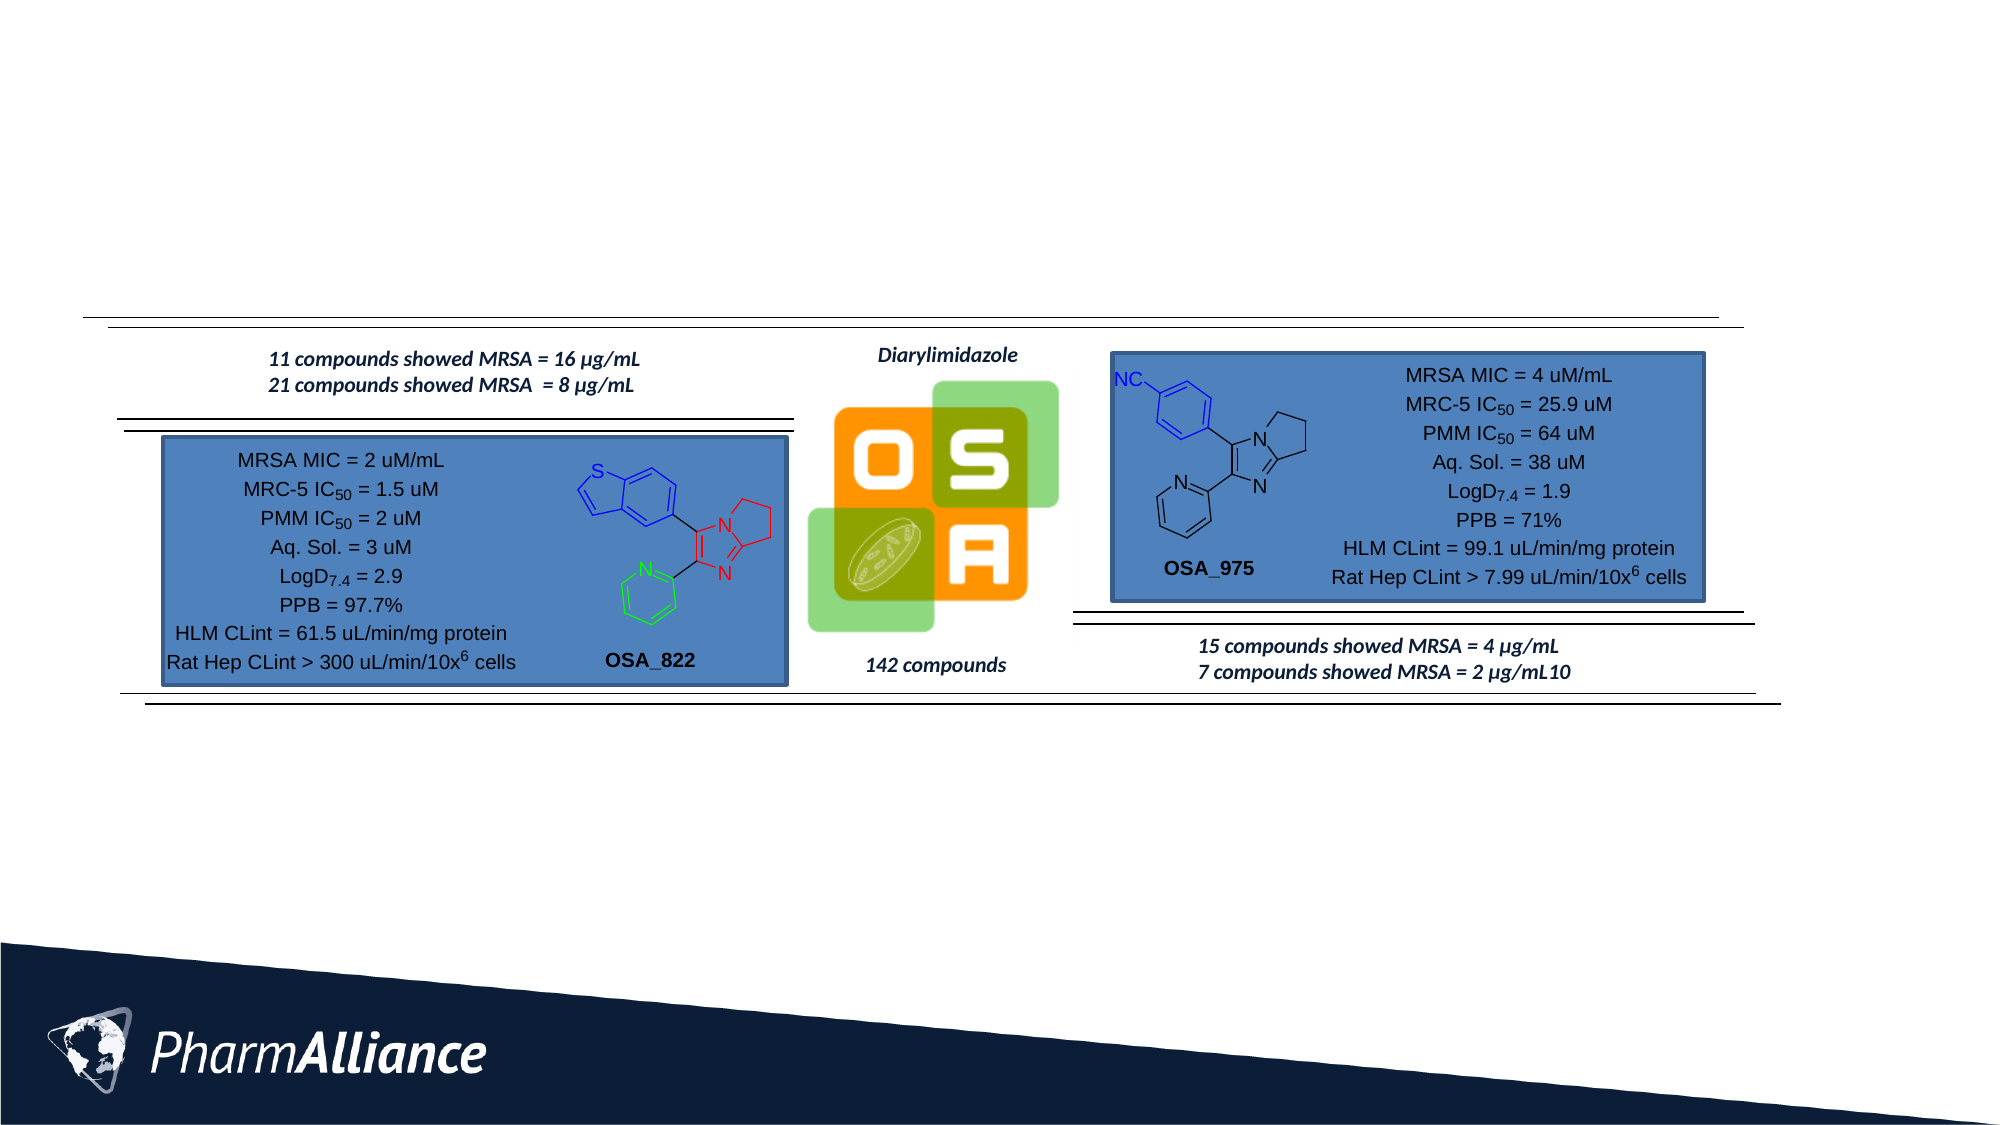

Diarylimidazole
core ring
11 compounds showed MRSA = 16 µg/mL
21 compounds showed MRSA = 8 µg/mL
15 compounds showed MRSA = 4 µg/mL
7 compounds showed MRSA = 2 µg/mL10
142 compounds